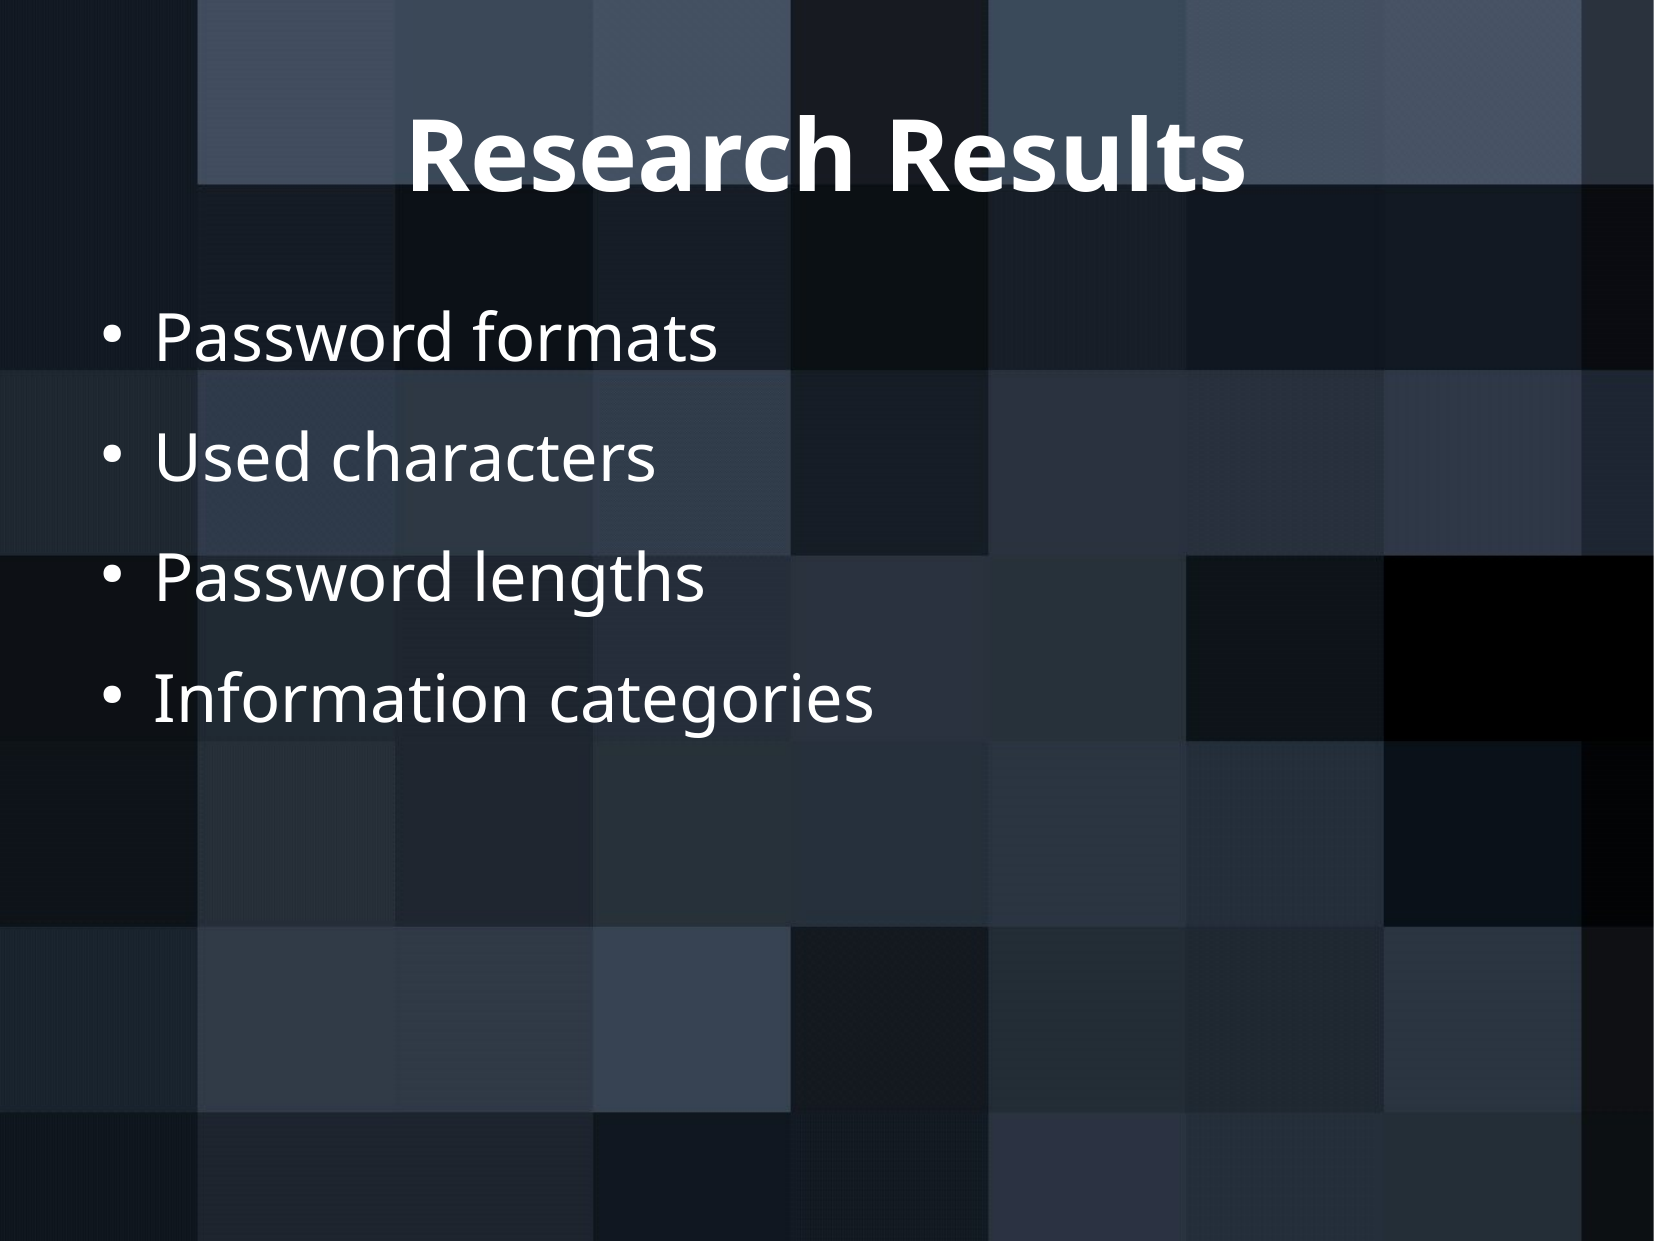

# Research Results
Password formats
Used characters
Password lengths
Information categories